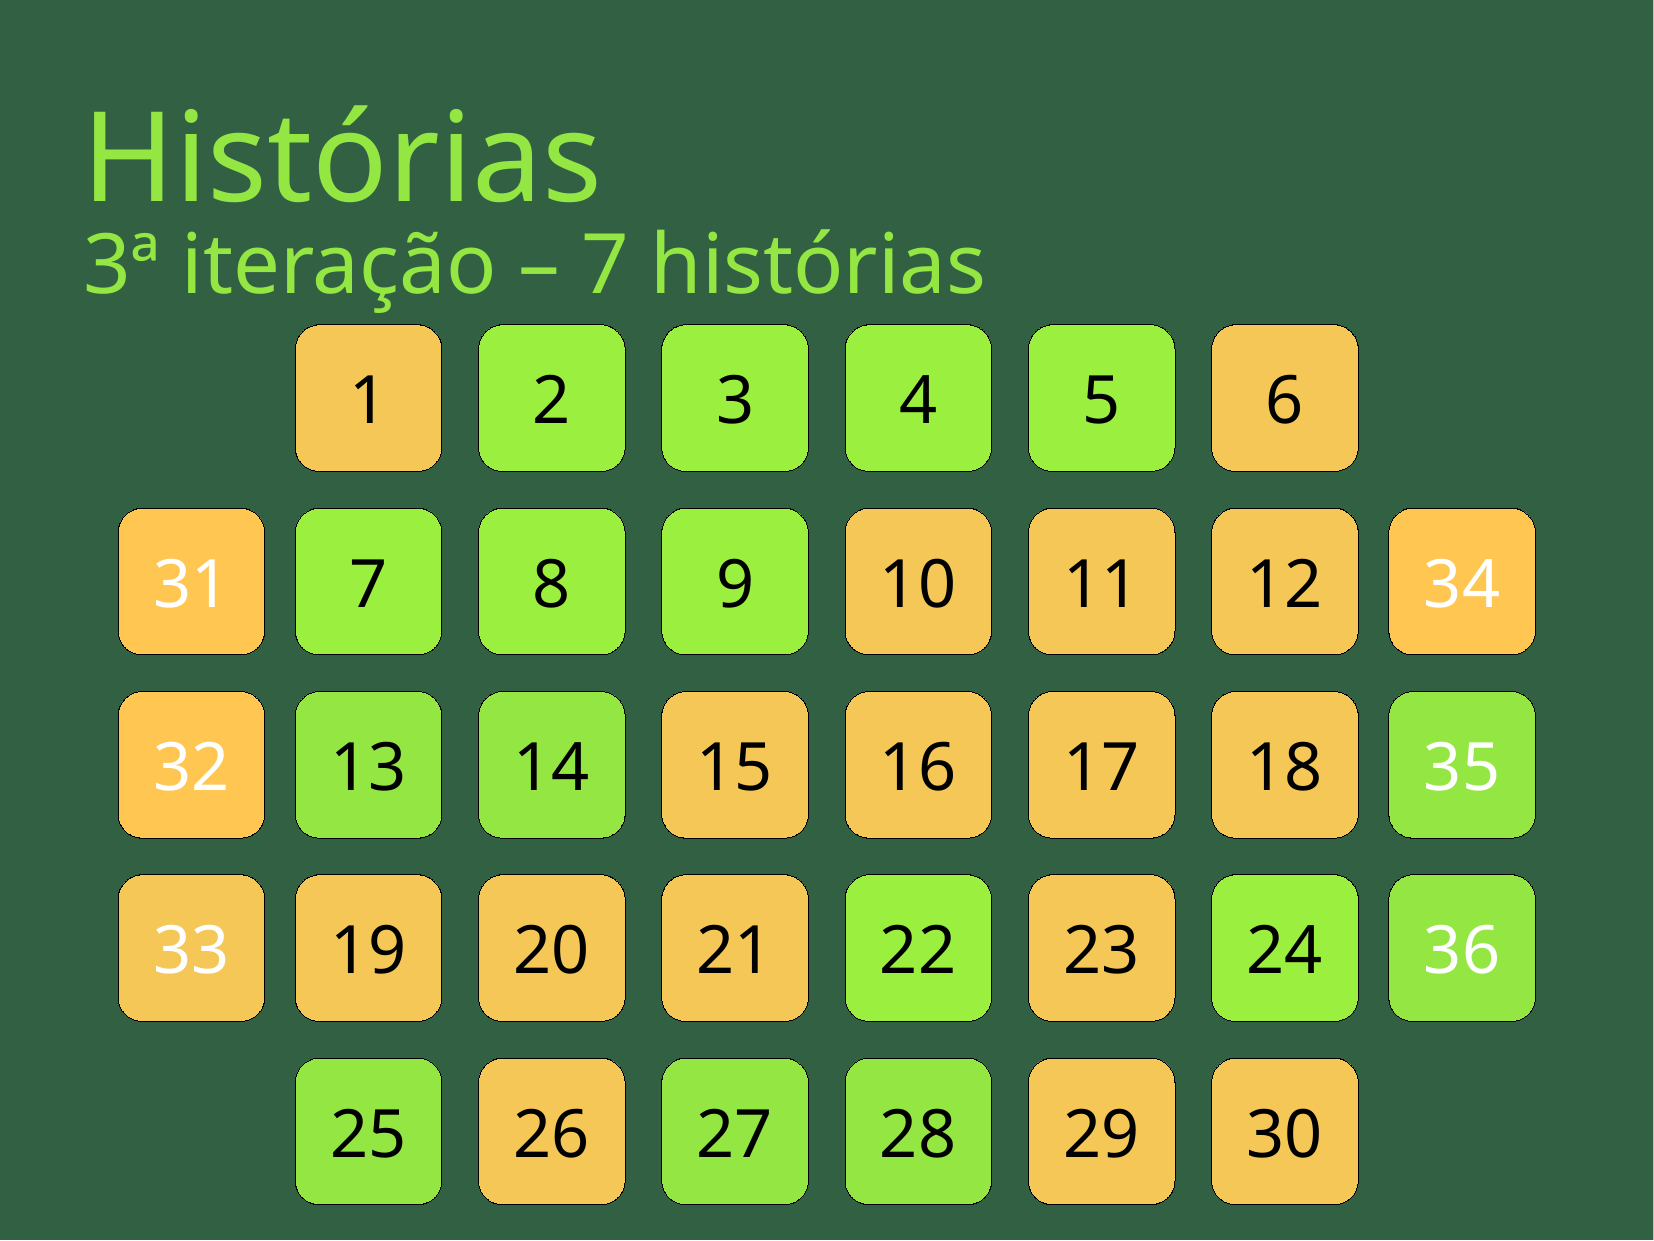

# Histórias
3ª iteração – 7 histórias
1
2
3
4
5
6
31
7
8
9
10
11
12
34
32
13
14
15
16
17
18
35
33
19
20
21
22
23
24
36
25
26
27
28
29
30